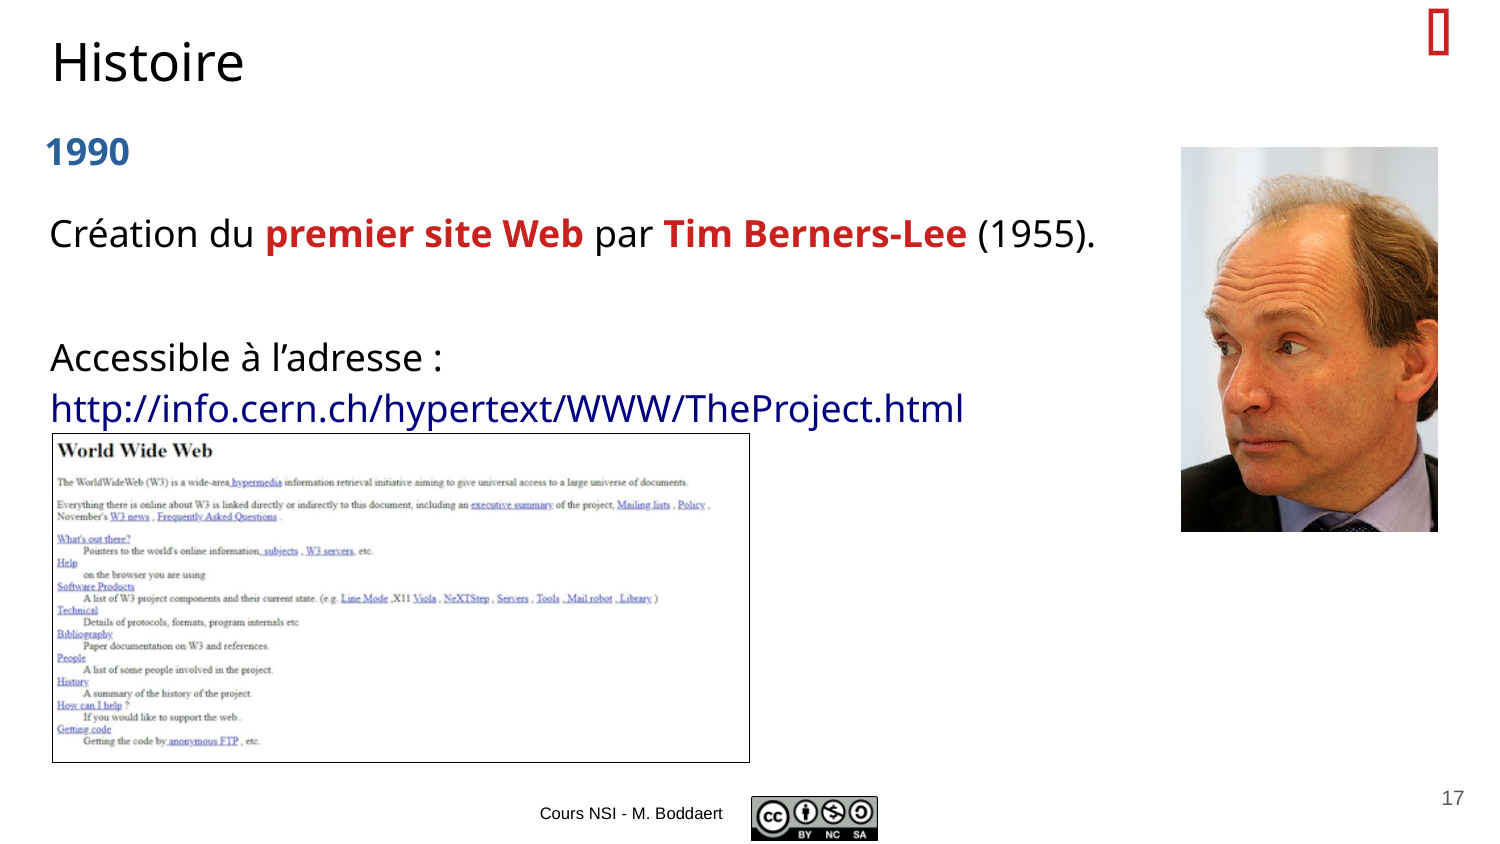


# Histoire
1990
Création du premier site Web par Tim Berners-Lee (1955).
Accessible à l’adresse : http://info.cern.ch/hypertext/WWW/TheProject.html